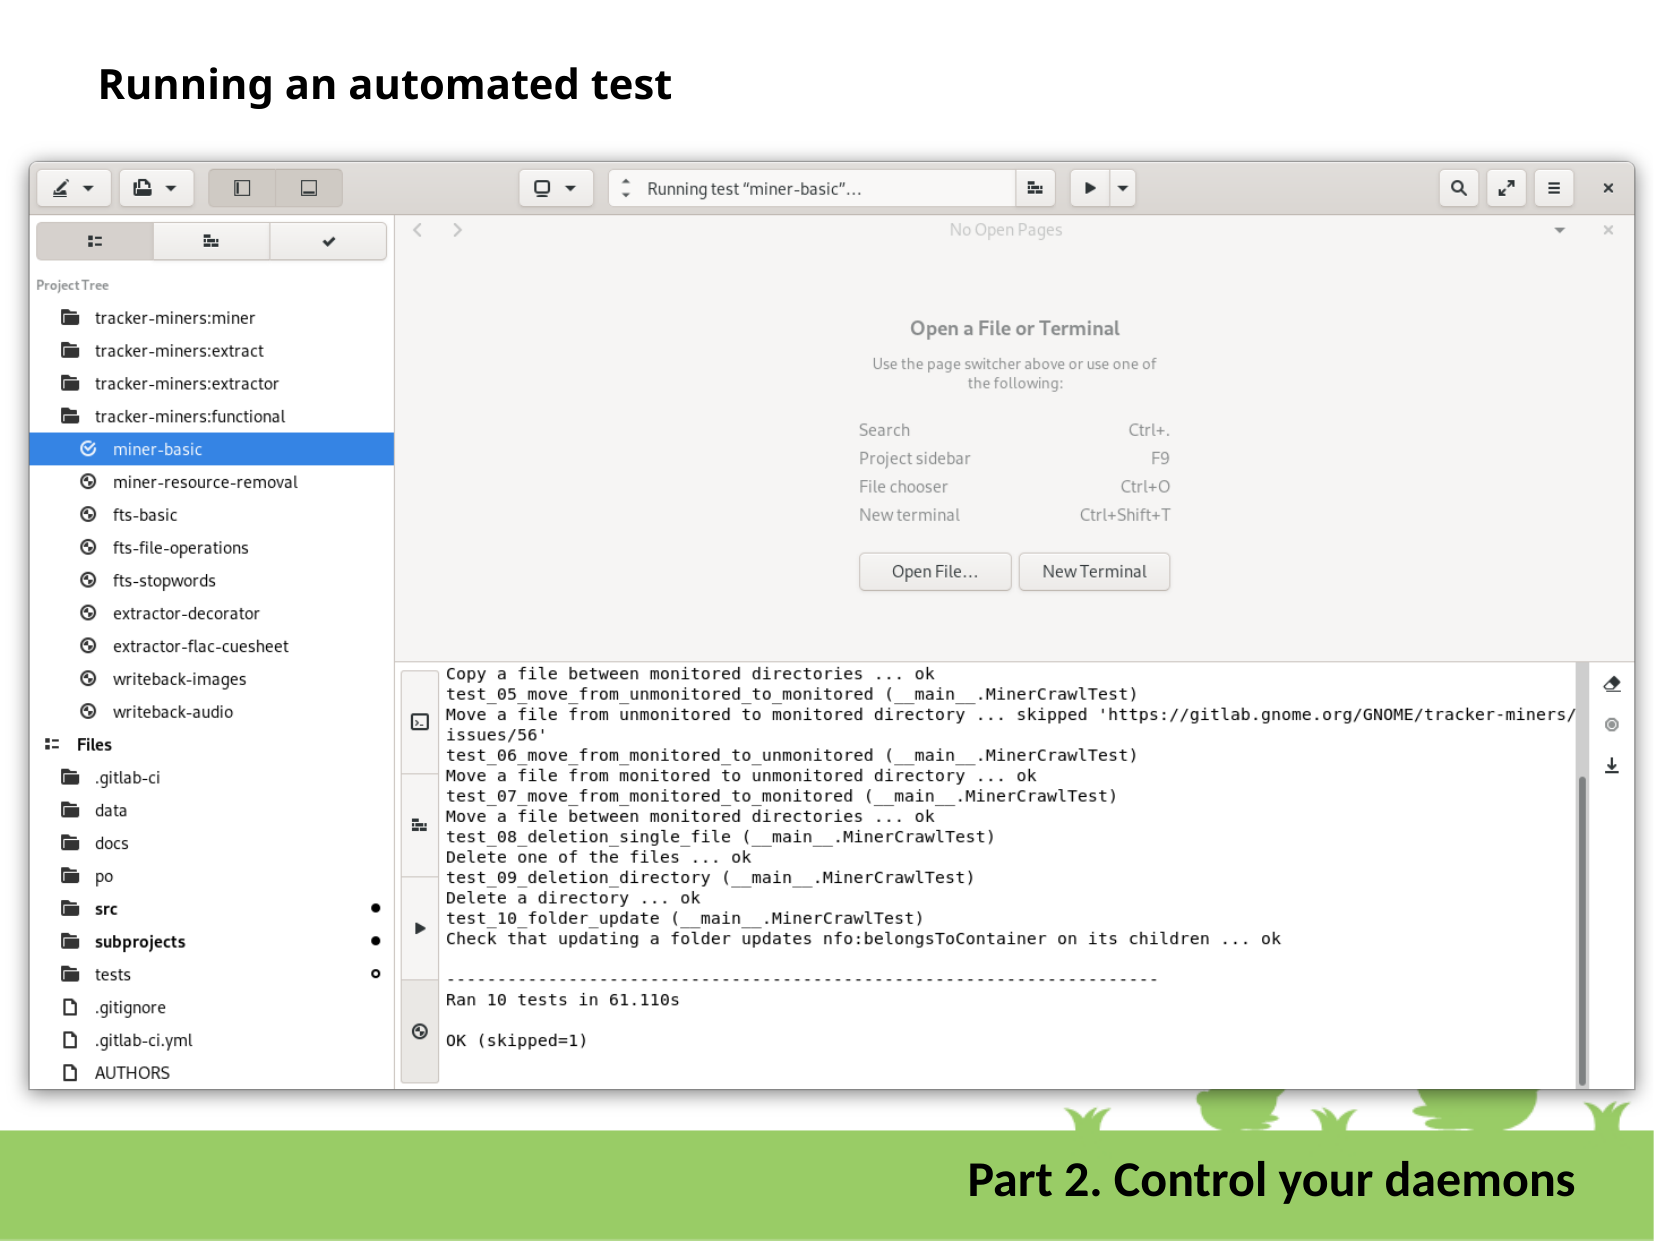

Running an automated test
 Part 2. Control your daemons